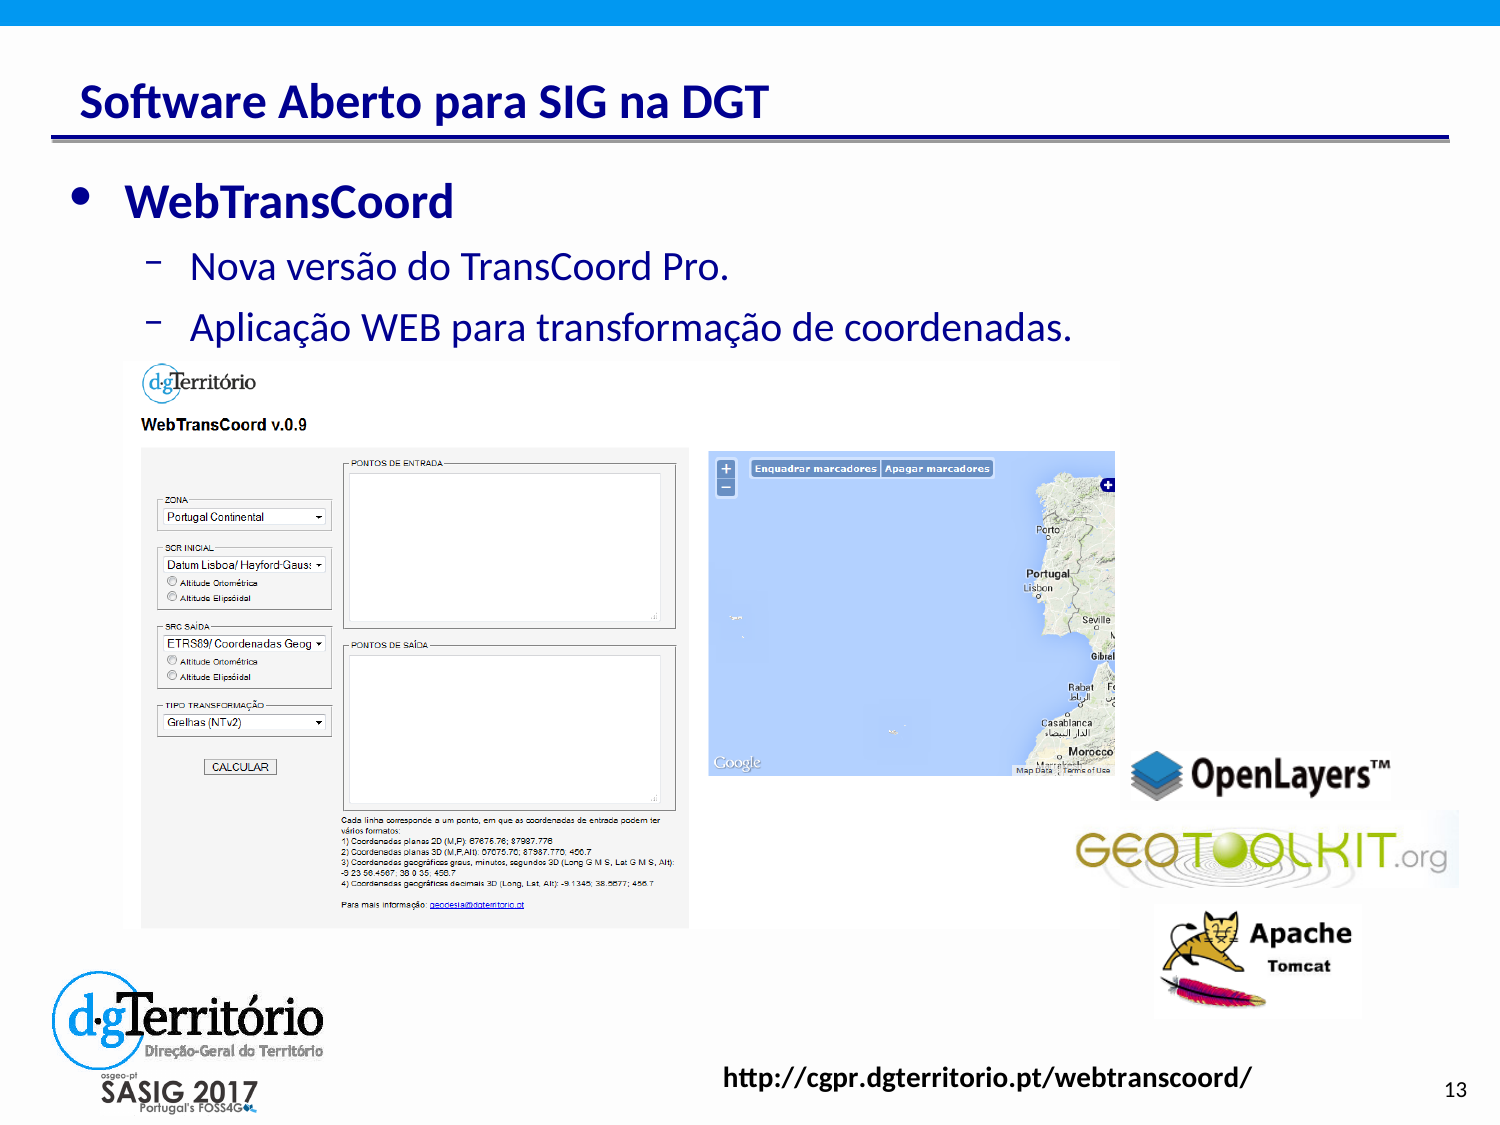

Software Aberto para SIG na DGT
# WebTransCoord
Nova versão do TransCoord Pro.
Aplicação WEB para transformação de coordenadas.
http://cgpr.dgterritorio.pt/webtranscoord/